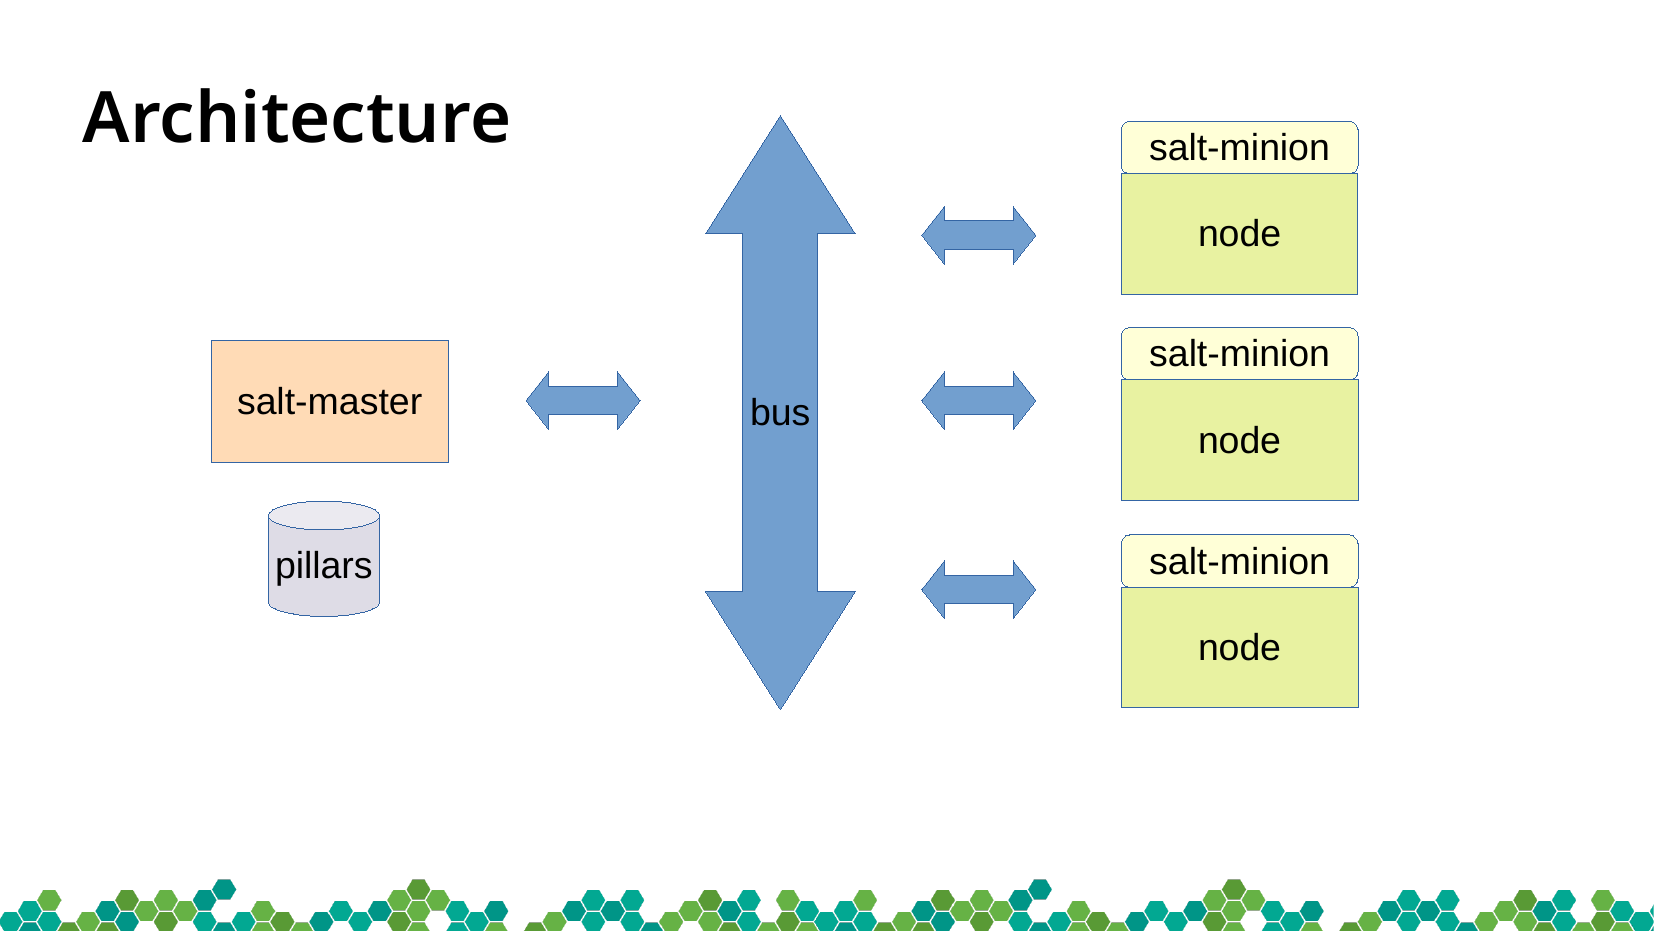

# Architecture
bus
salt-minion
node
salt-minion
salt-master
node
pillars
salt-minion
node